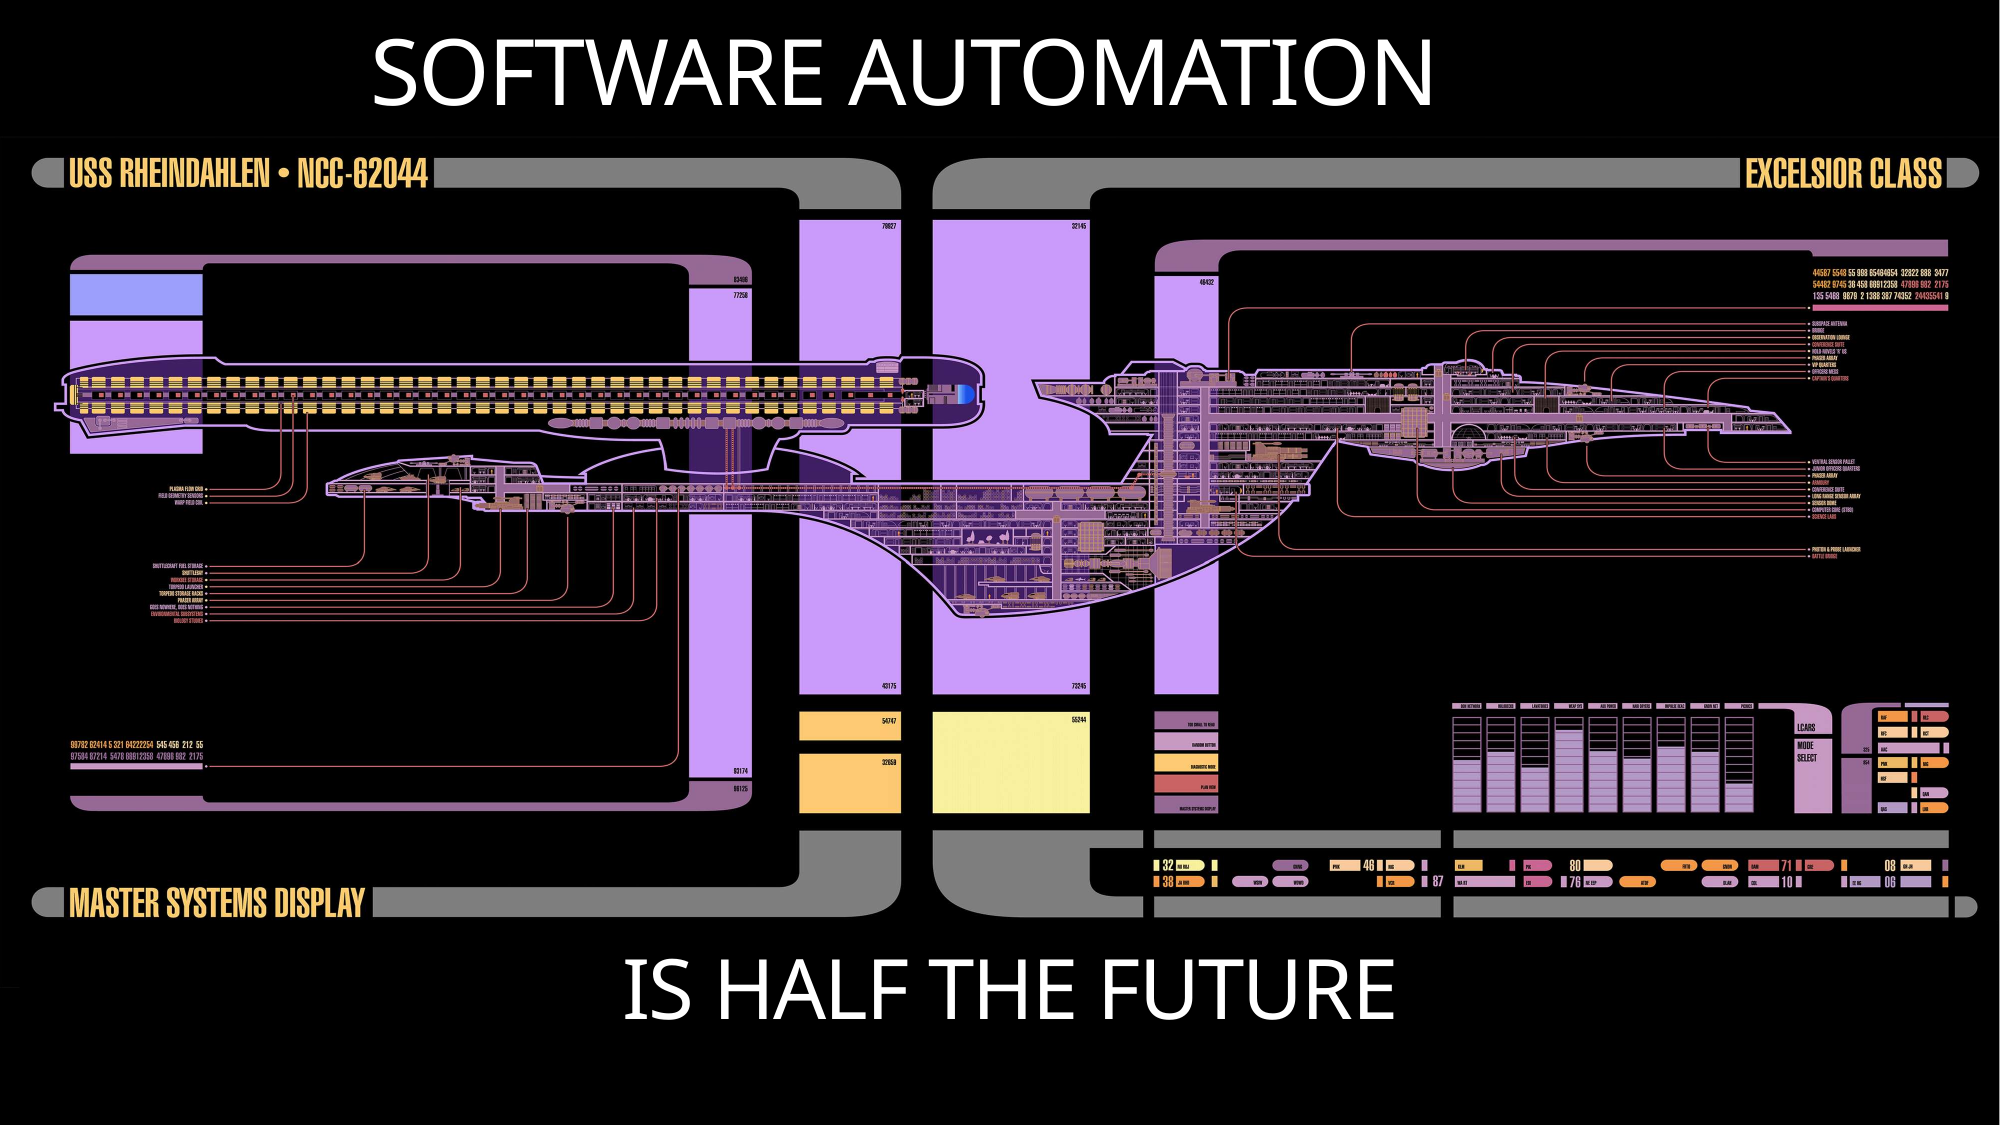

# SOFTWARE automation
 IS HALF THE FUTURE